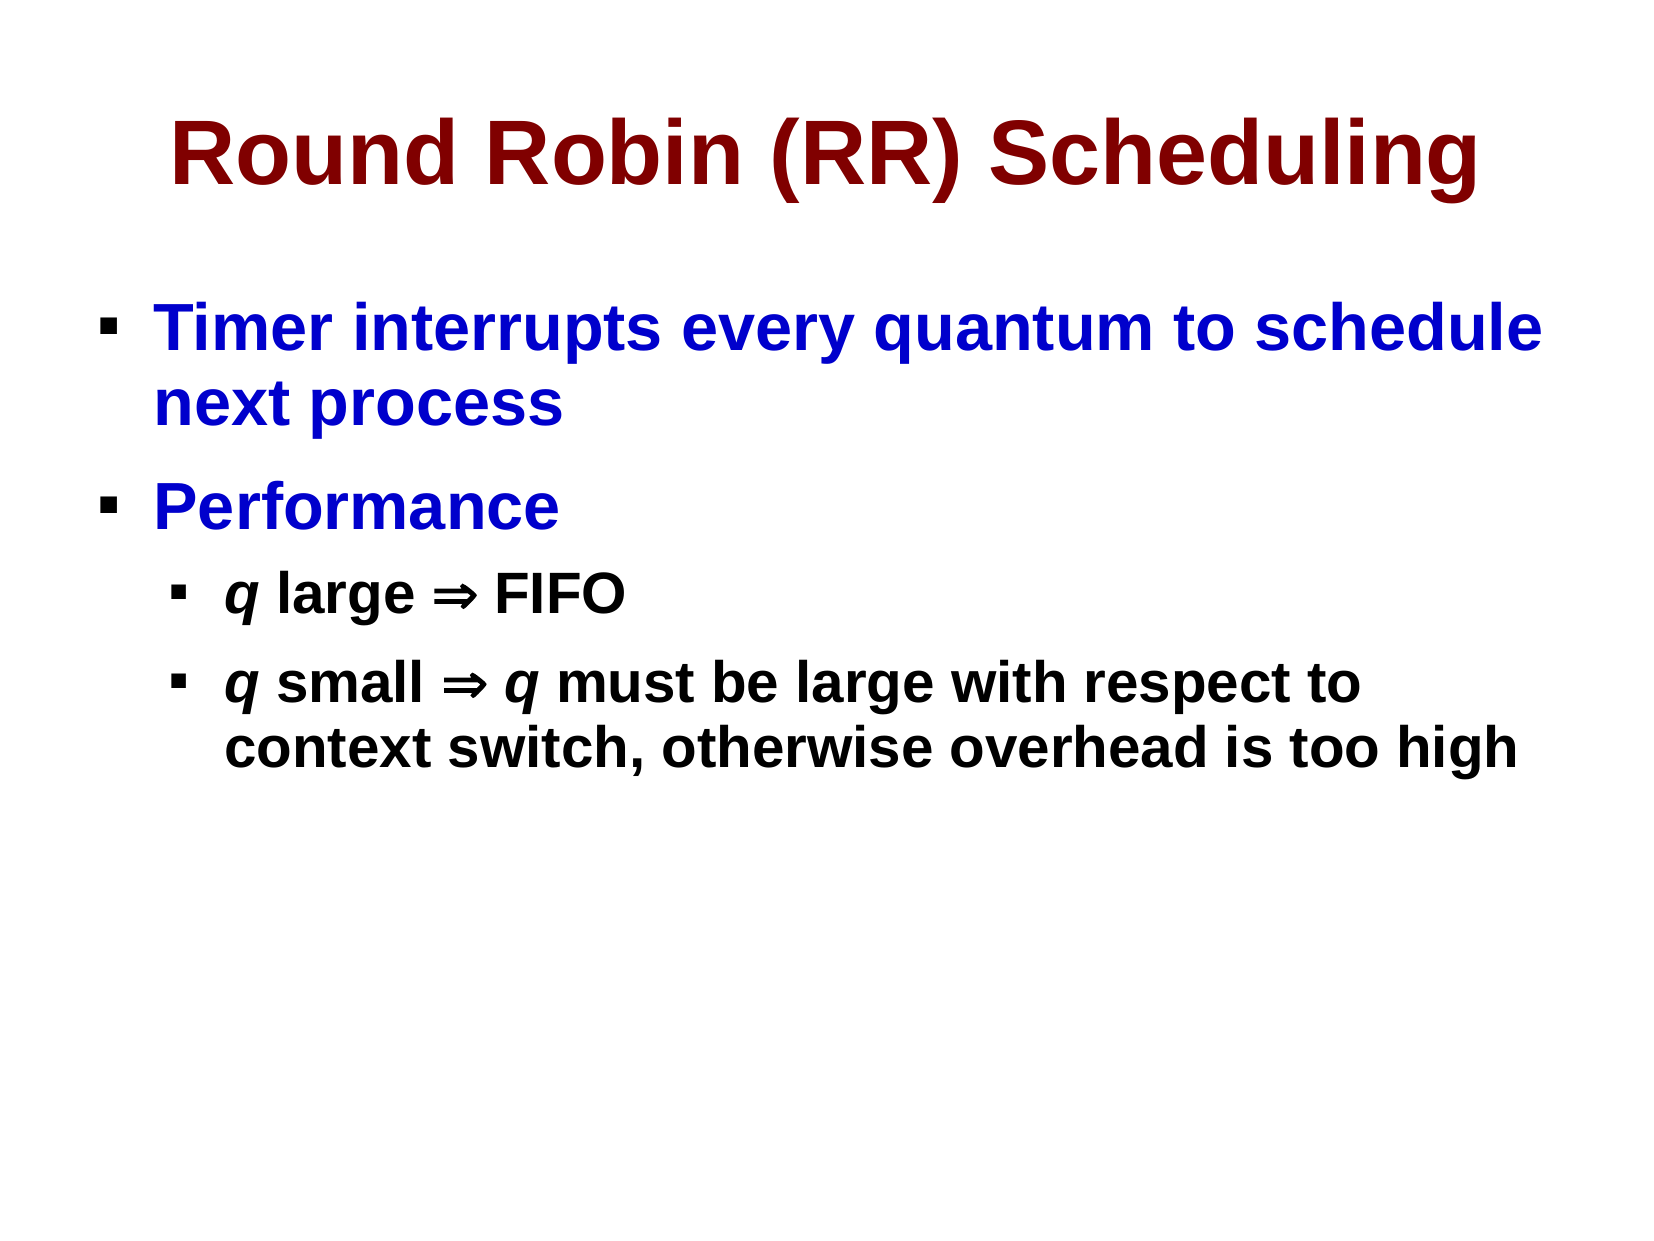

# Round Robin (RR) Scheduling
Timer interrupts every quantum to schedule next process
Performance
q large  FIFO
q small  q must be large with respect to context switch, otherwise overhead is too high